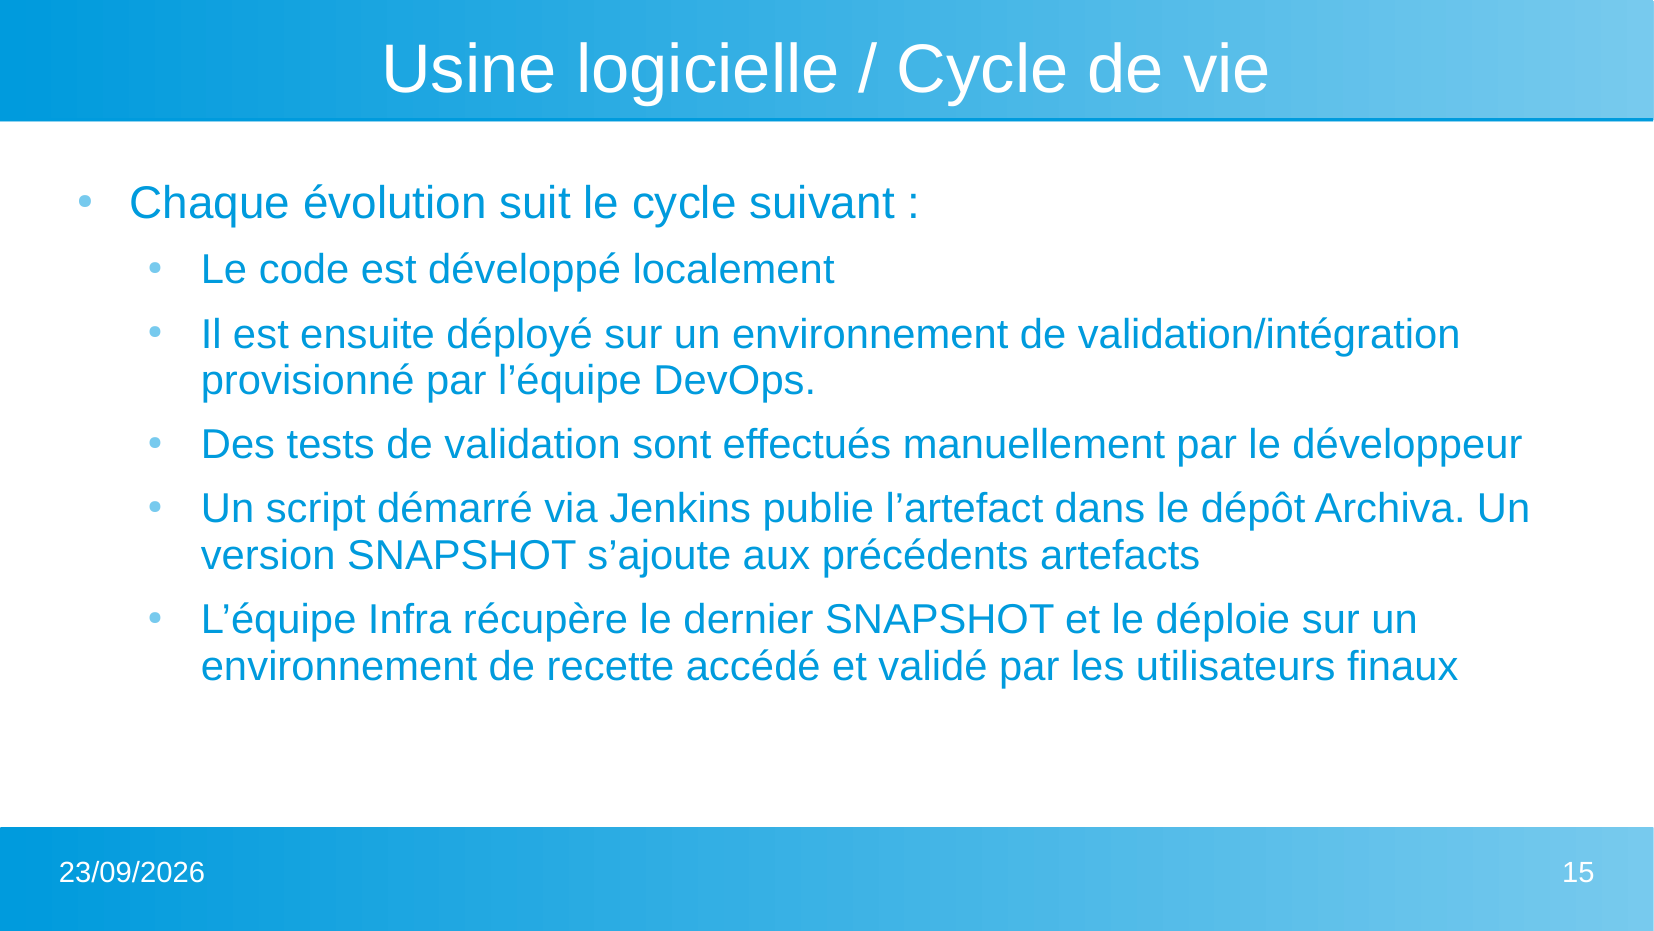

# Usine logicielle / Cycle de vie
Chaque évolution suit le cycle suivant :
Le code est développé localement
Il est ensuite déployé sur un environnement de validation/intégration provisionné par l’équipe DevOps.
Des tests de validation sont effectués manuellement par le développeur
Un script démarré via Jenkins publie l’artefact dans le dépôt Archiva. Un version SNAPSHOT s’ajoute aux précédents artefacts
L’équipe Infra récupère le dernier SNAPSHOT et le déploie sur un environnement de recette accédé et validé par les utilisateurs finaux
15